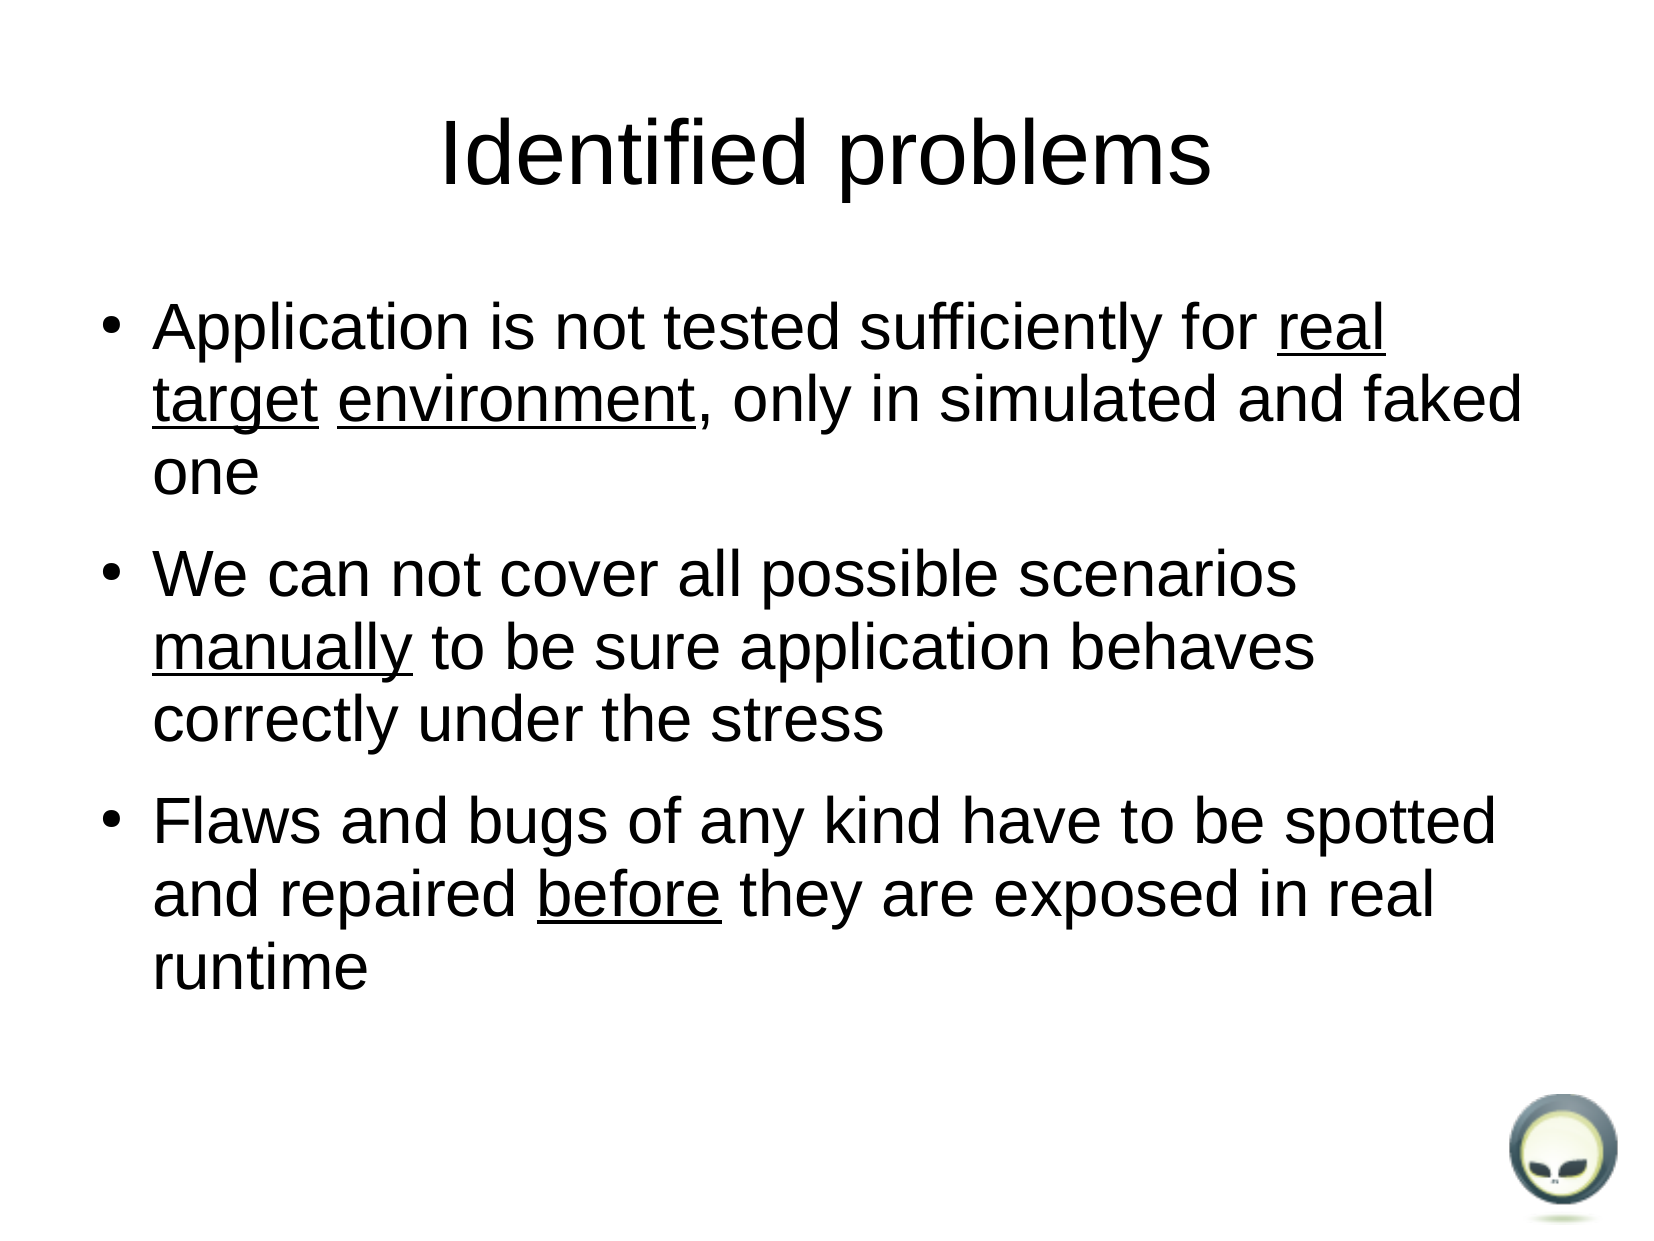

# Identified problems
Application is not tested sufficiently for real target environment, only in simulated and faked one
We can not cover all possible scenarios manually to be sure application behaves correctly under the stress
Flaws and bugs of any kind have to be spotted and repaired before they are exposed in real runtime